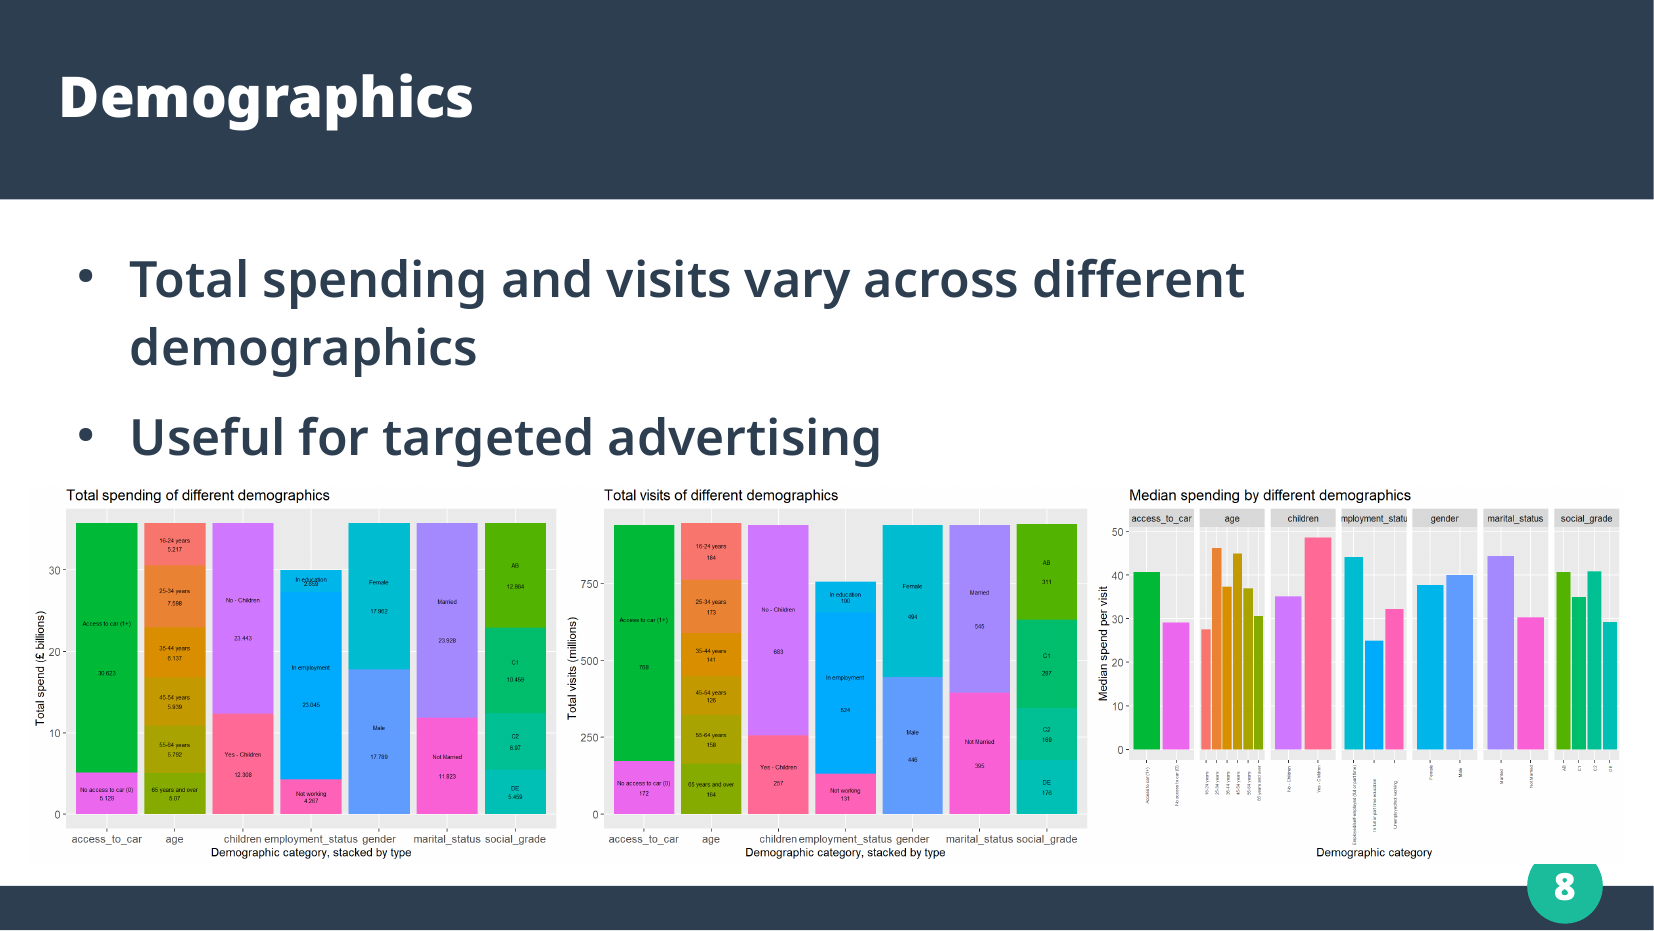

# Demographics
Total spending and visits vary across different demographics
Useful for targeted advertising